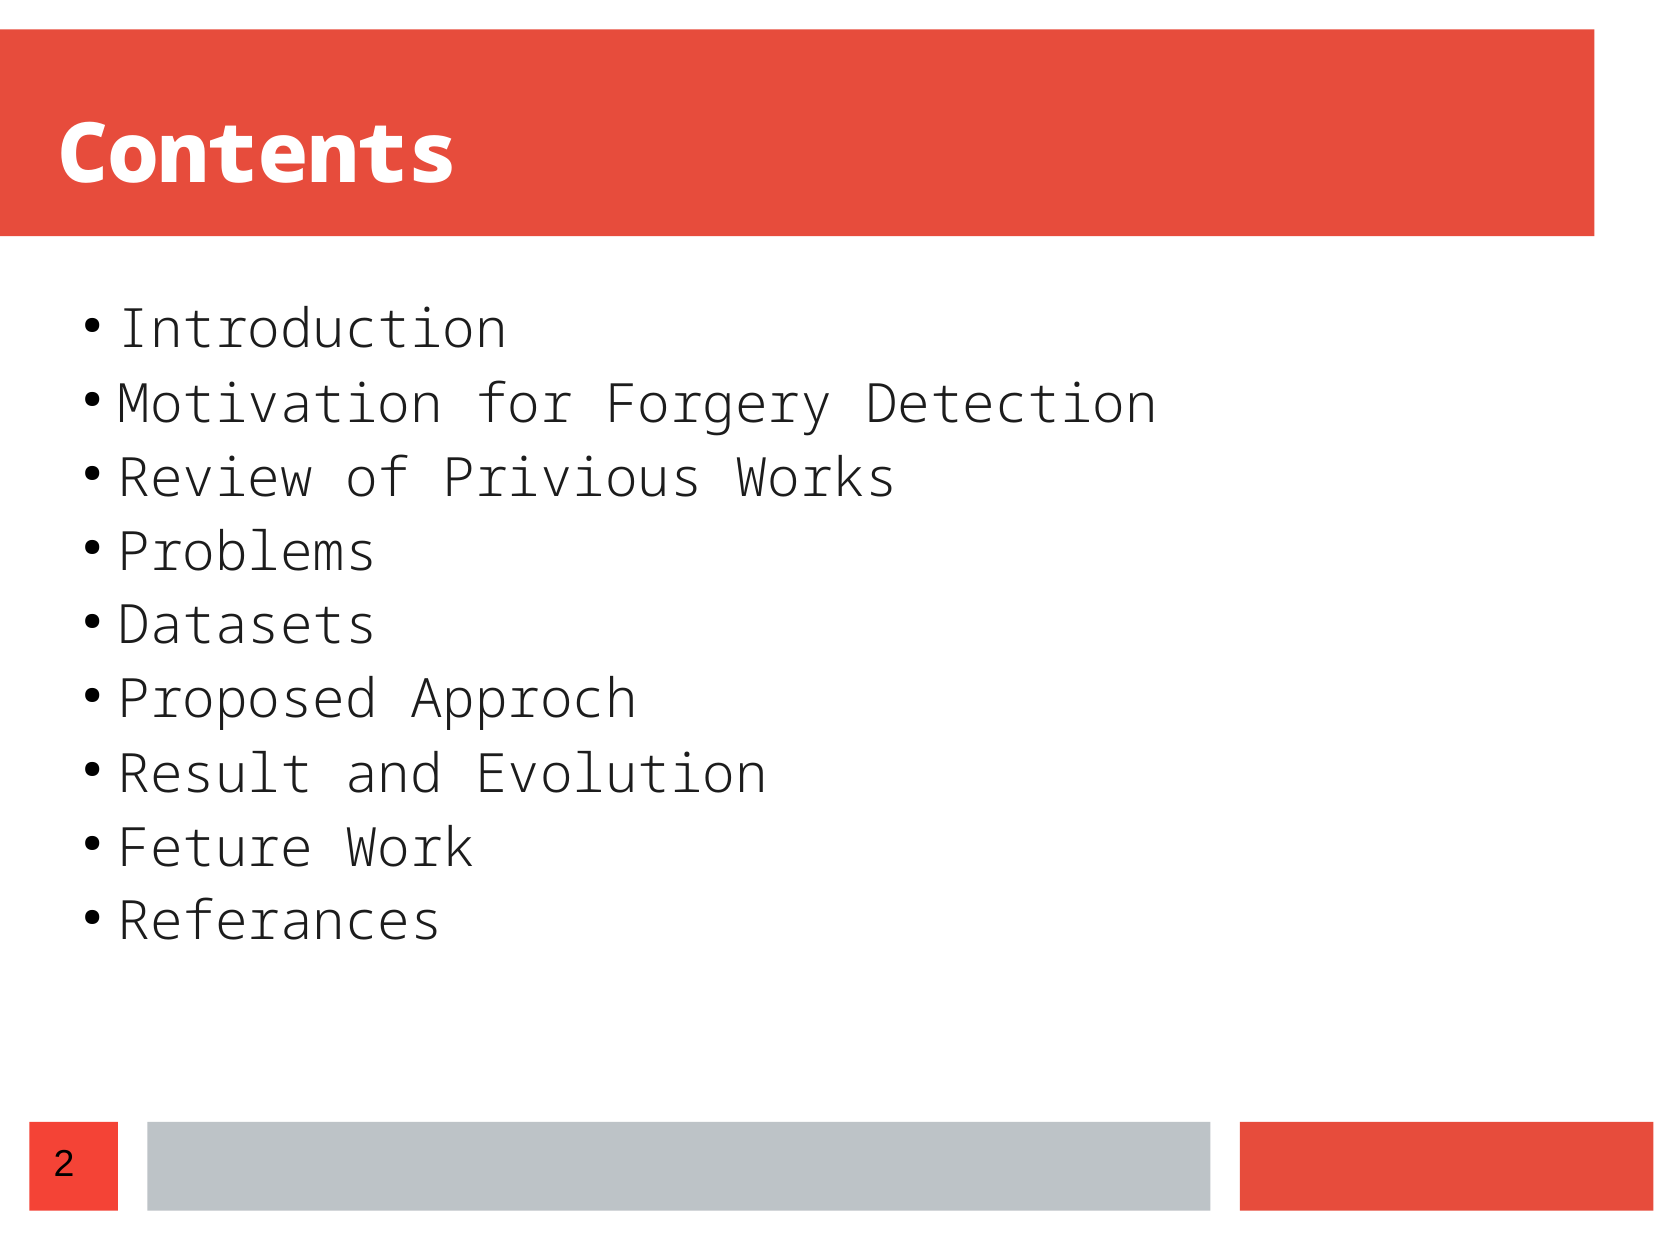

# Contents
Introduction
Motivation for Forgery Detection
Review of Privious Works
Problems
Datasets
Proposed Approch
Result and Evolution
Feture Work
Referances
2